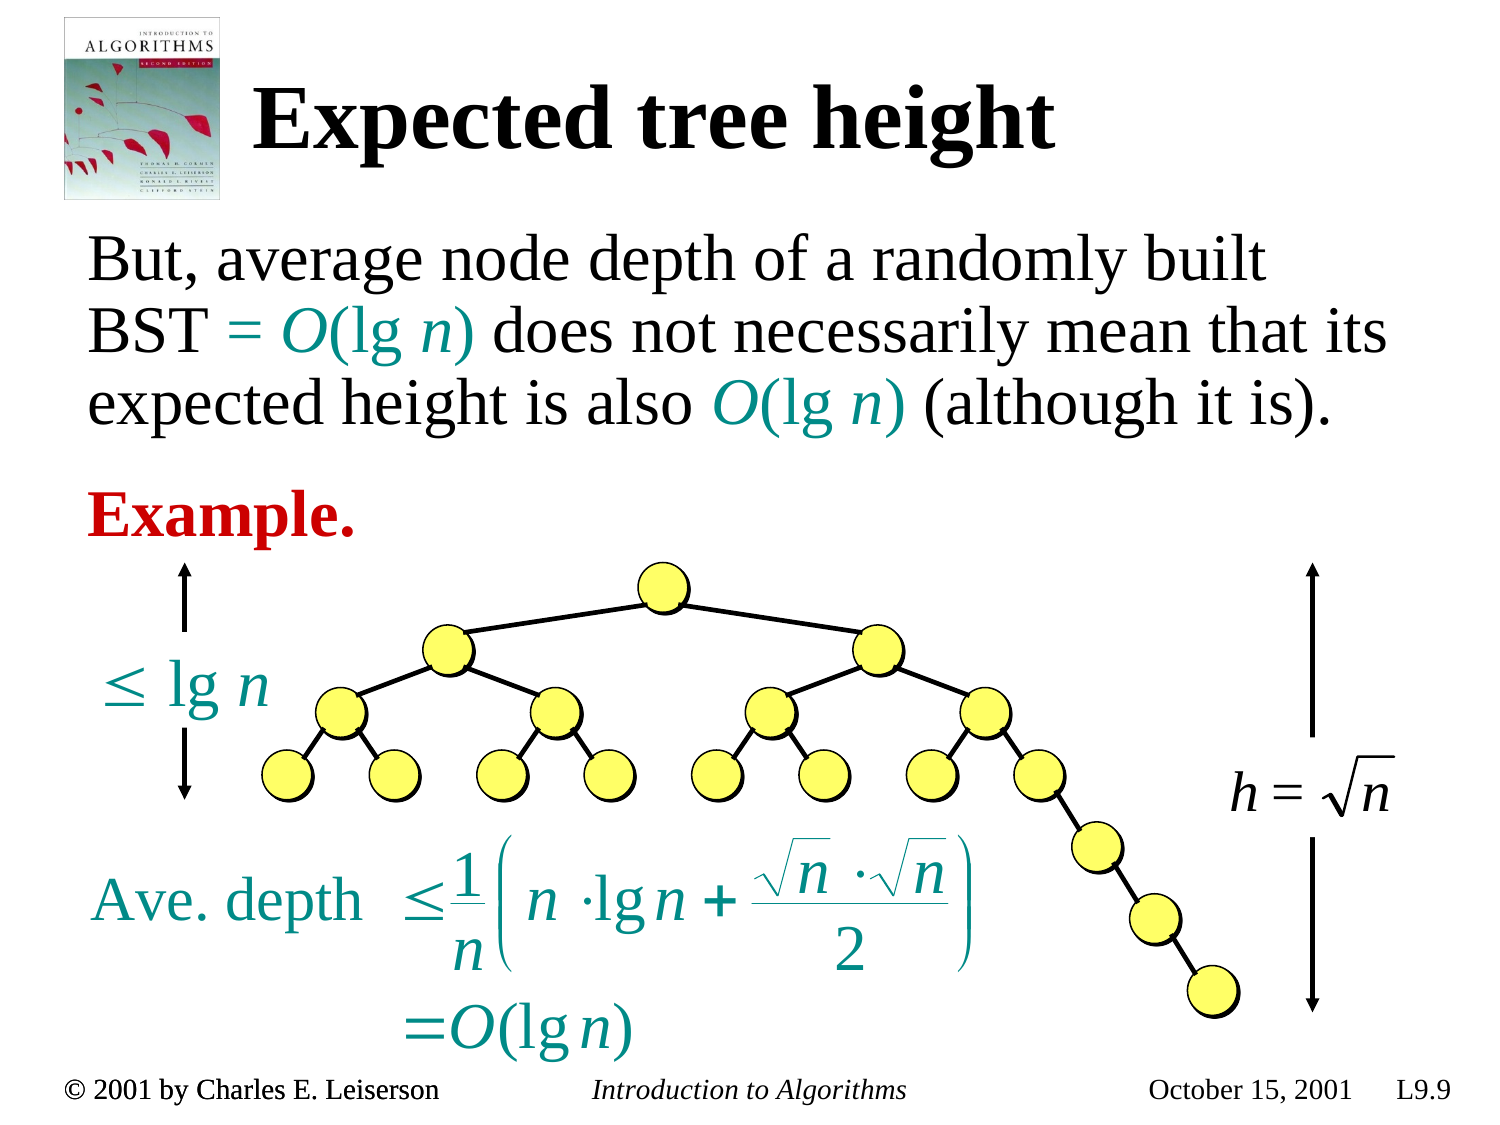

Expected tree height
But, average node depth of a randomly built BST = O(lg n) does not necessarily mean that its expected height is also O(lg n) (although it is).
Example.
 lg n
Ave. depth
Introduction to Algorithms
October 15, 2001 L9.